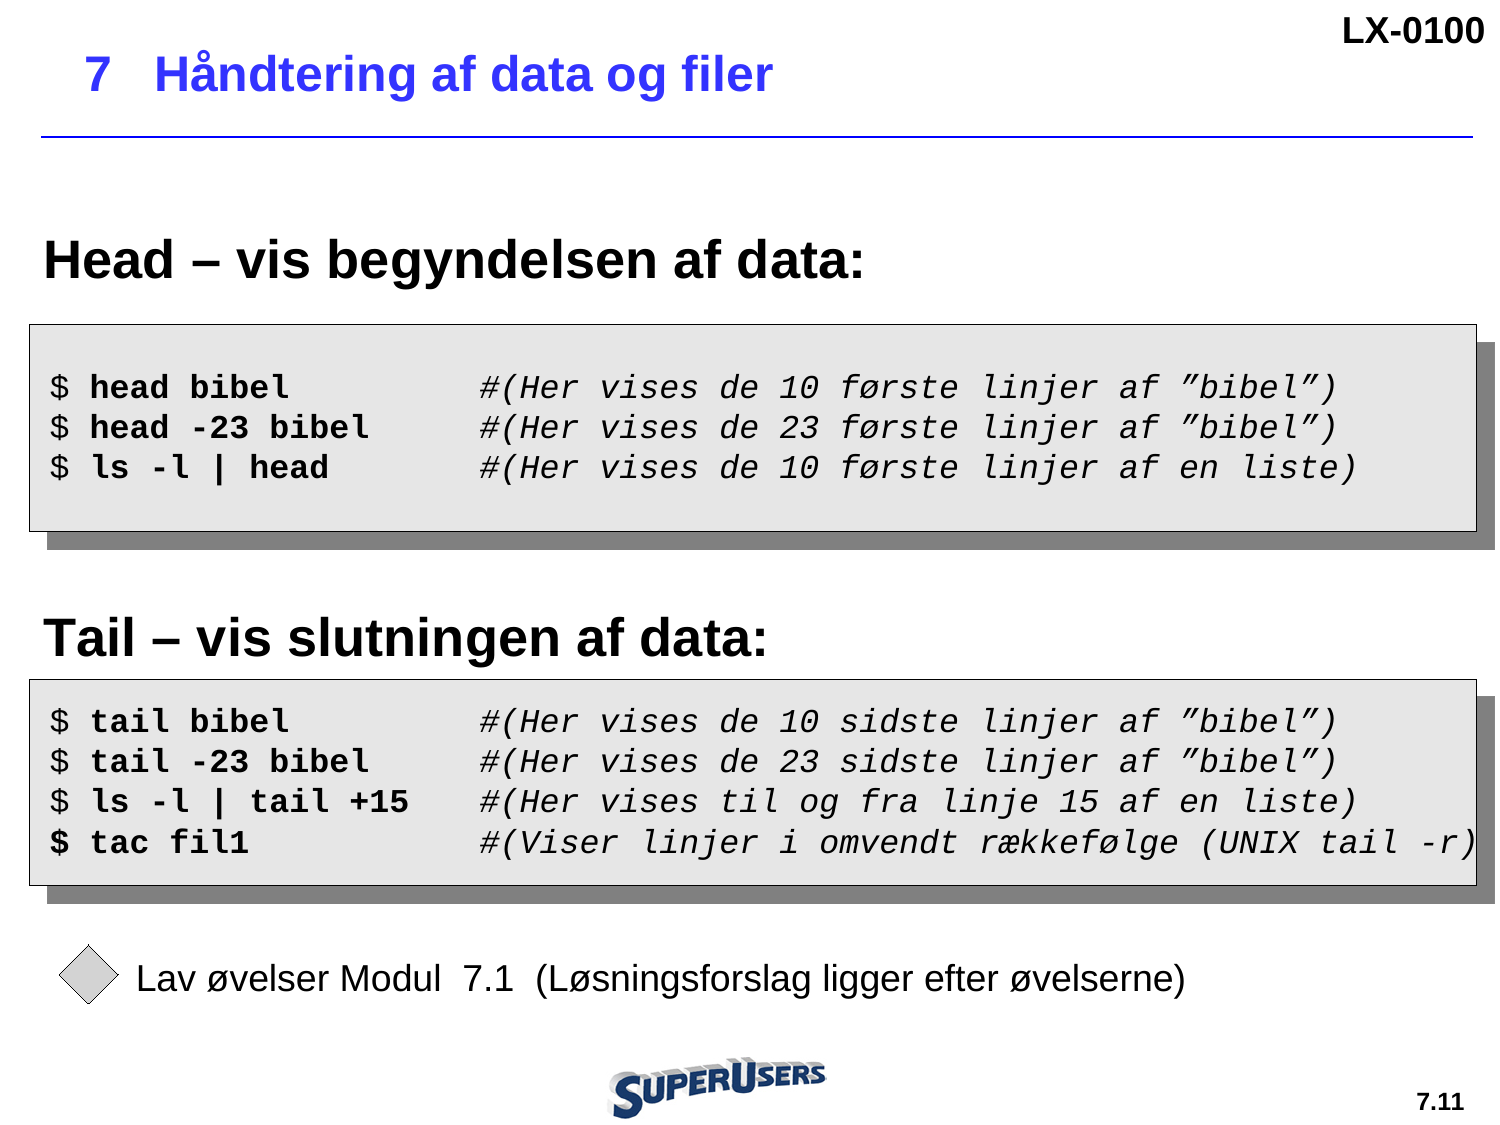

# 7 Håndtering af data og filer
Head – vis begyndelsen af data:
 $ head bibel 		#(Her vises de 10 første linjer af ”bibel”)
 $ head -23 bibel 	#(Her vises de 23 første linjer af ”bibel”)
 $ ls -l | head 	#(Her vises de 10 første linjer af en liste)
Tail – vis slutningen af data:
 $ tail bibel 		#(Her vises de 10 sidste linjer af ”bibel”)
 $ tail -23 bibel 	#(Her vises de 23 sidste linjer af ”bibel”)
 $ ls -l | tail +15	#(Her vises til og fra linje 15 af en liste)
 $ tac fil1 		#(Viser linjer i omvendt rækkefølge (UNIX tail -r)
Lav øvelser Modul 7.1 (Løsningsforslag ligger efter øvelserne)